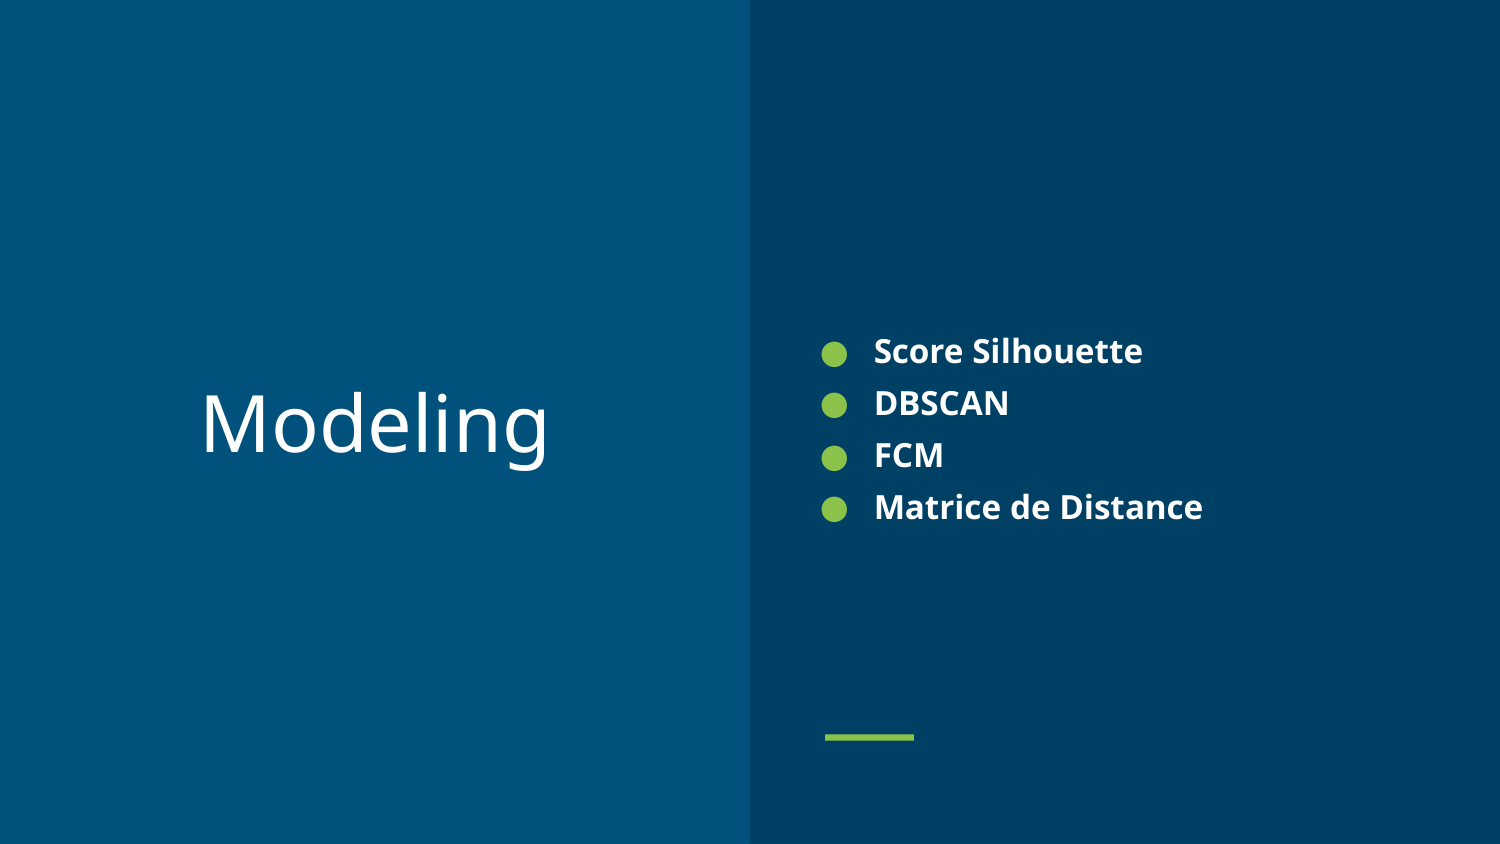

Score Silhouette
DBSCAN
FCM
Matrice de Distance
# Modeling